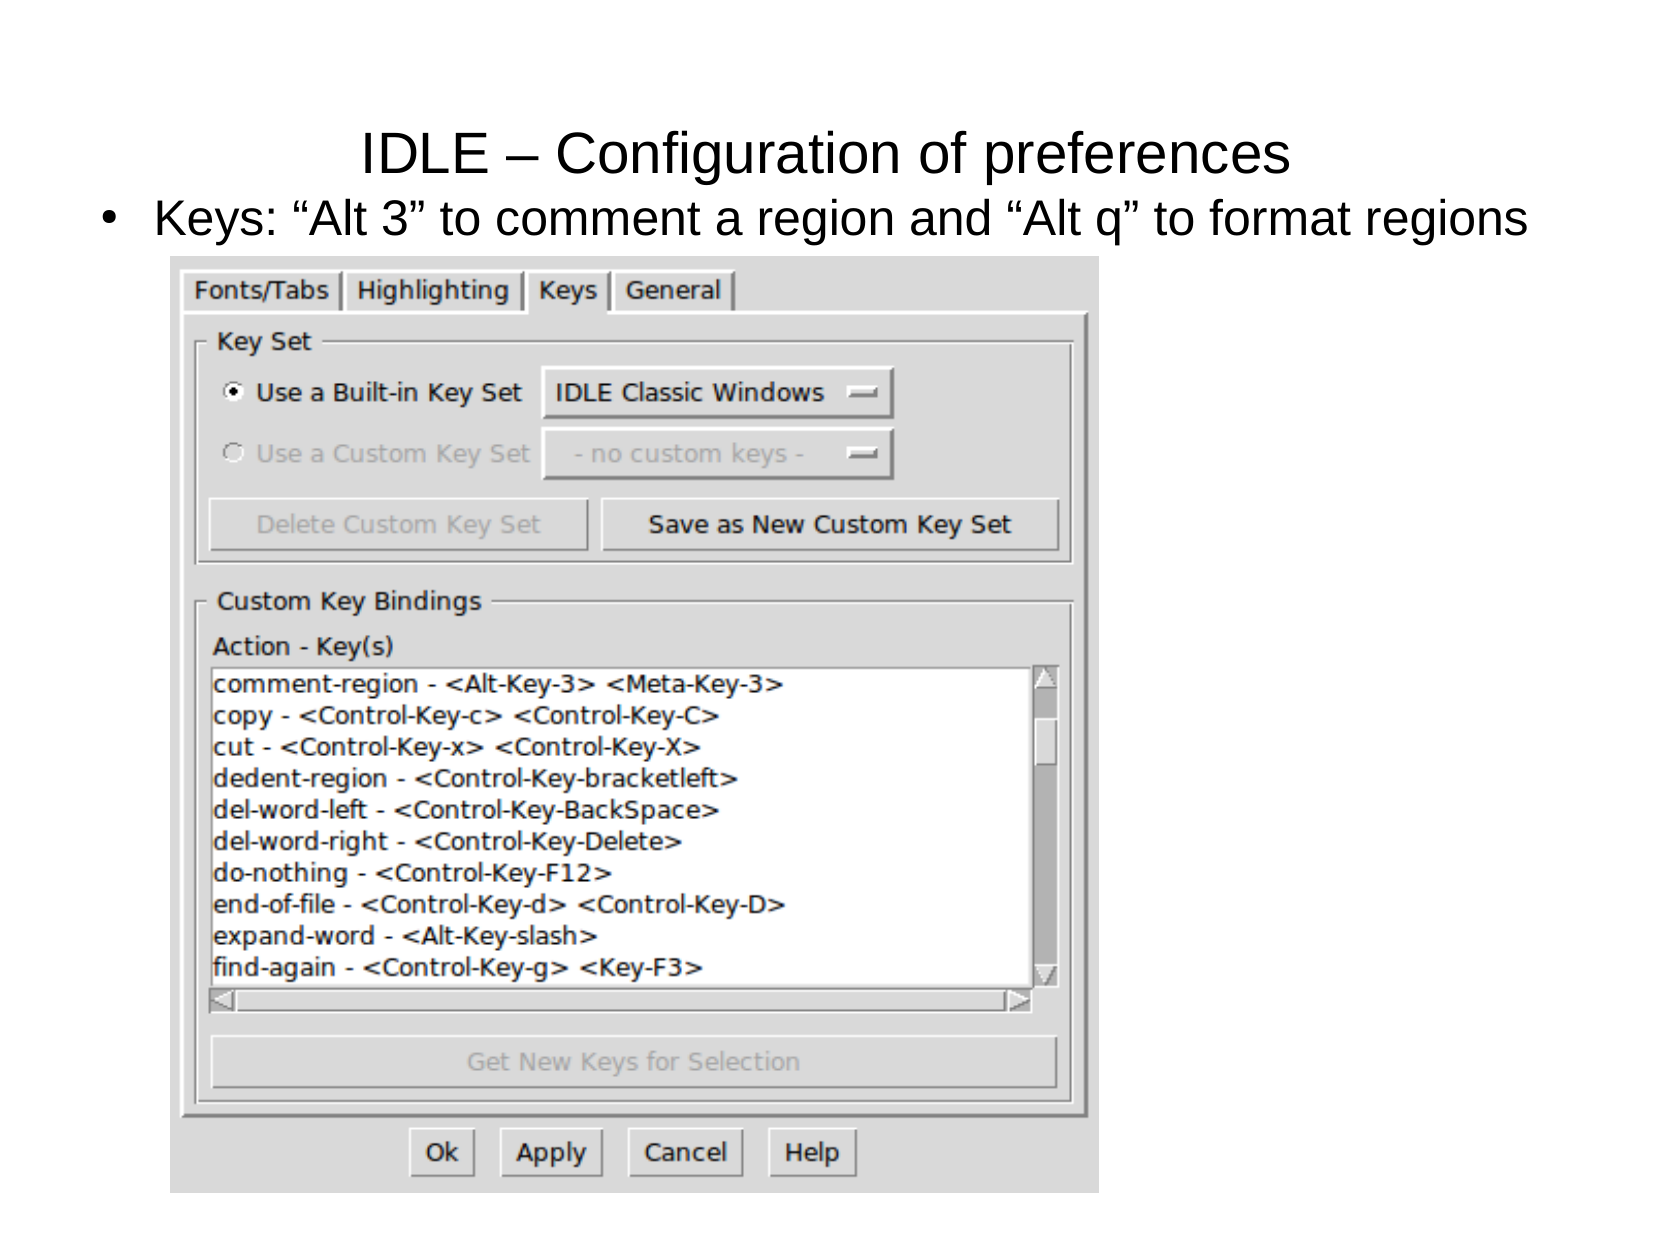

# IDLE – Configuration of preferences
Keys: “Alt 3” to comment a region and “Alt q” to format regions